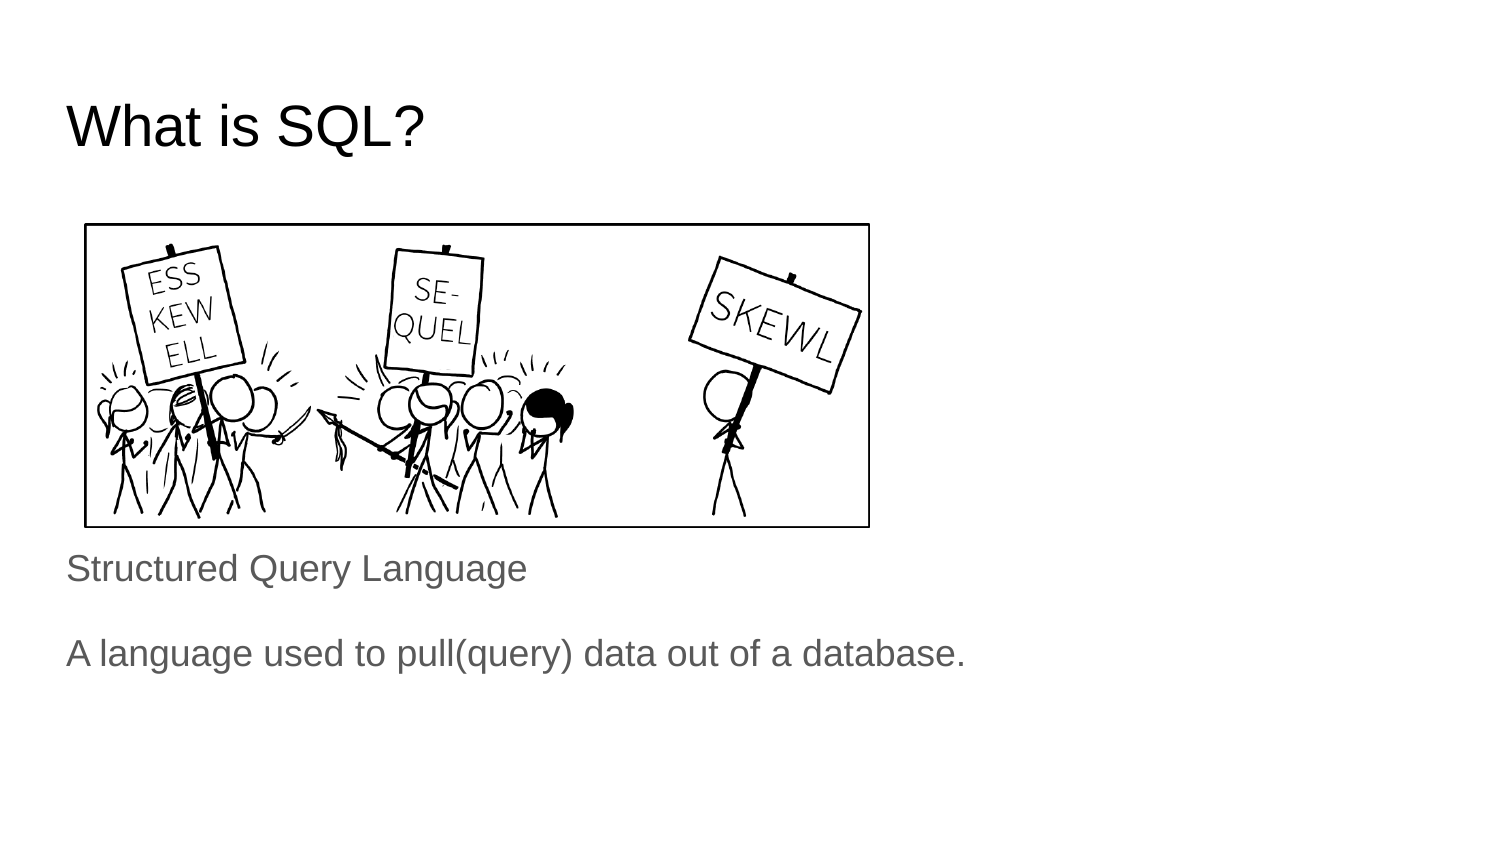

# What is SQL?
Structured Query Language
A language used to pull(query) data out of a database.